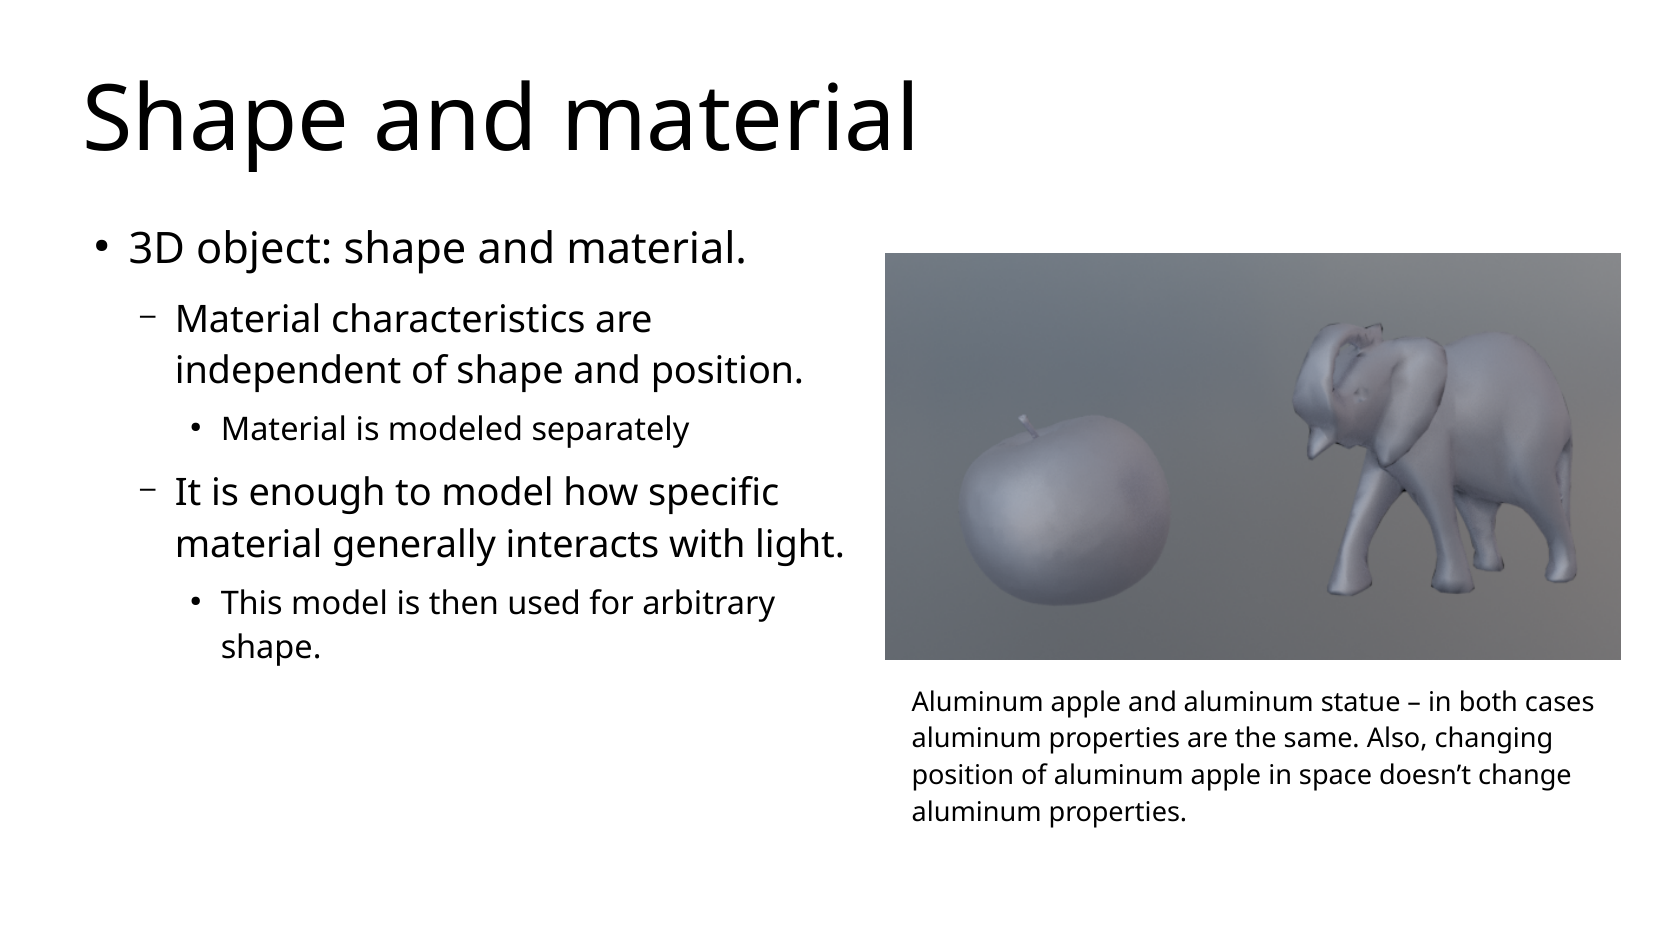

# Shape and material
3D object: shape and material.
Material characteristics are independent of shape and position.
Material is modeled separately
It is enough to model how specific material generally interacts with light.
This model is then used for arbitrary shape.
Aluminum apple and aluminum statue – in both cases aluminum properties are the same. Also, changing position of aluminum apple in space doesn’t change aluminum properties.